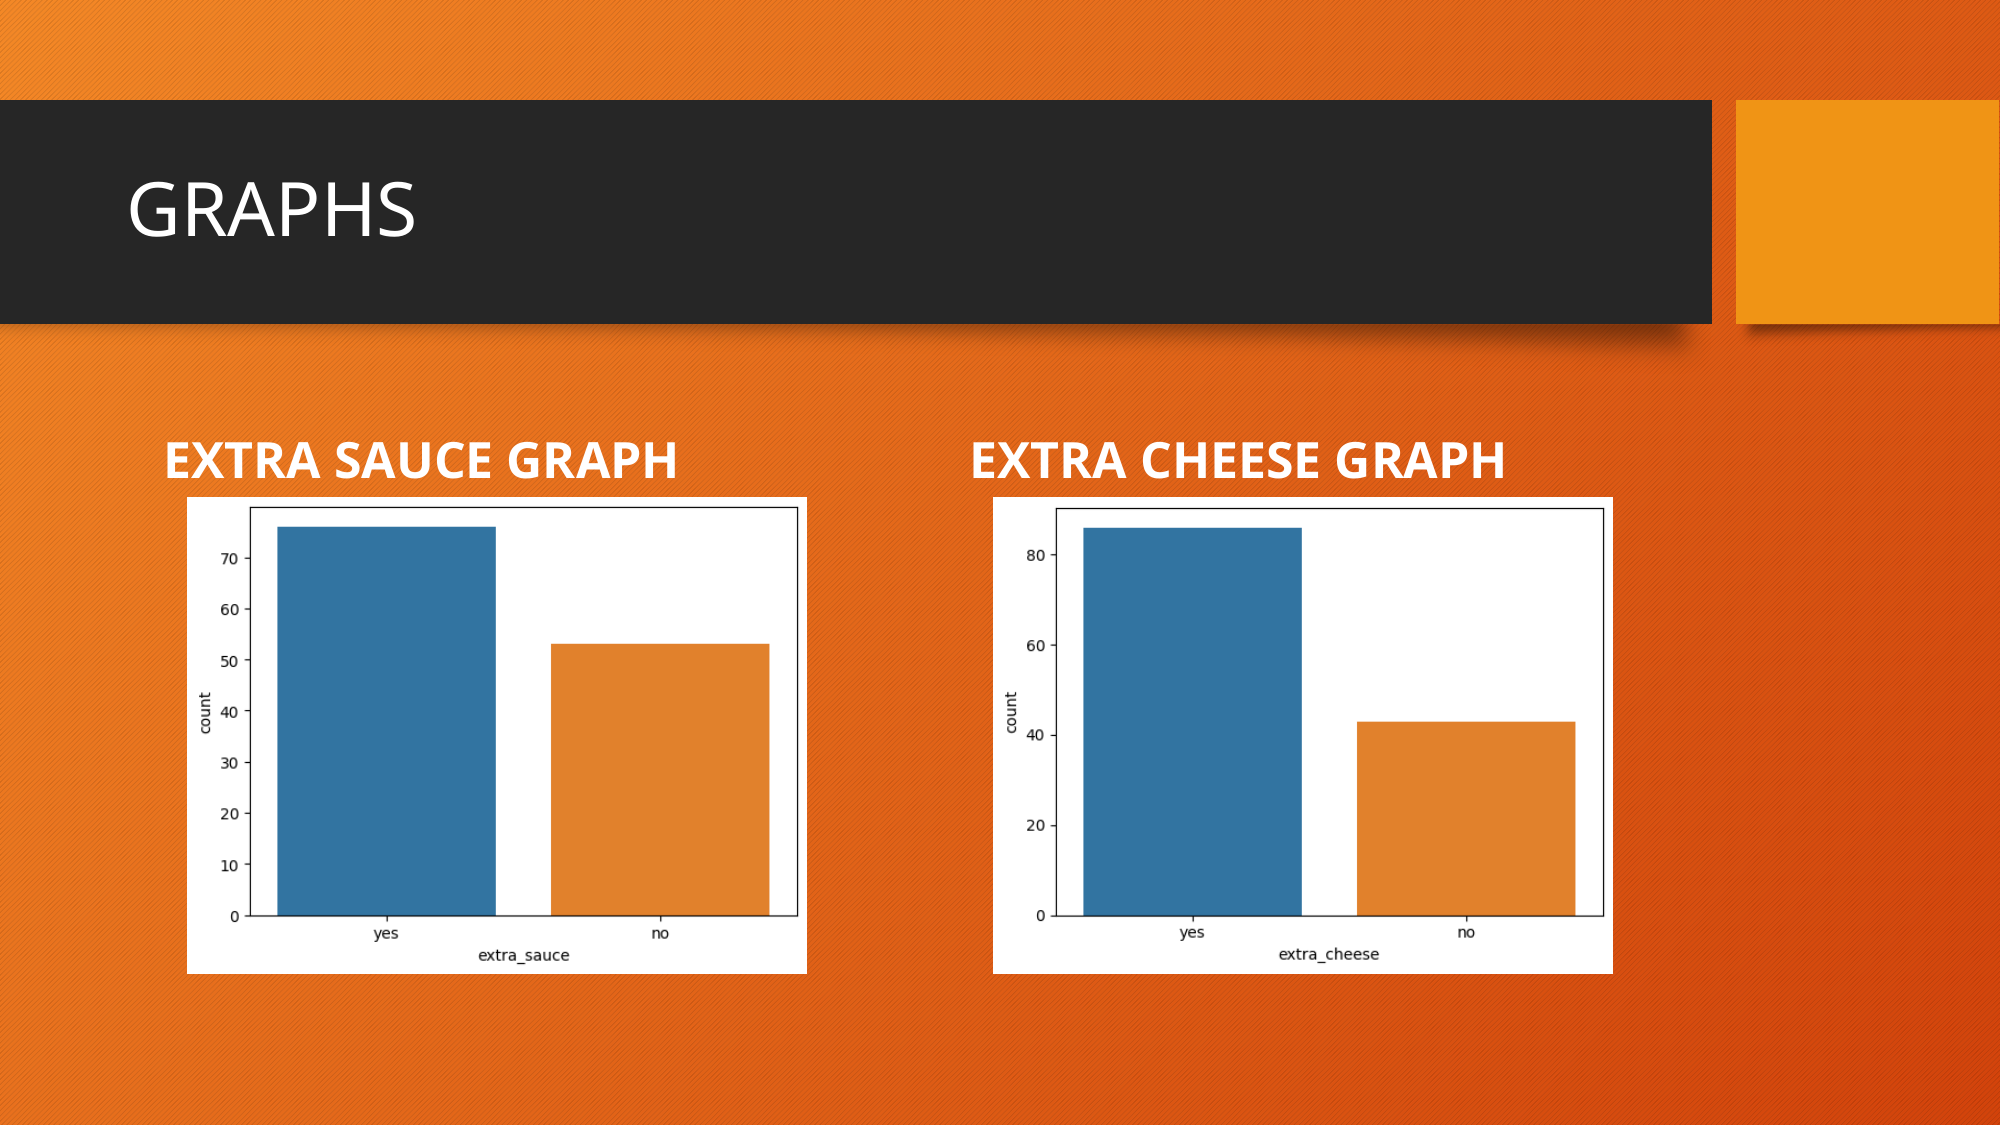

# GRAPHS
EXTRA SAUCE GRAPH
EXTRA CHEESE GRAPH